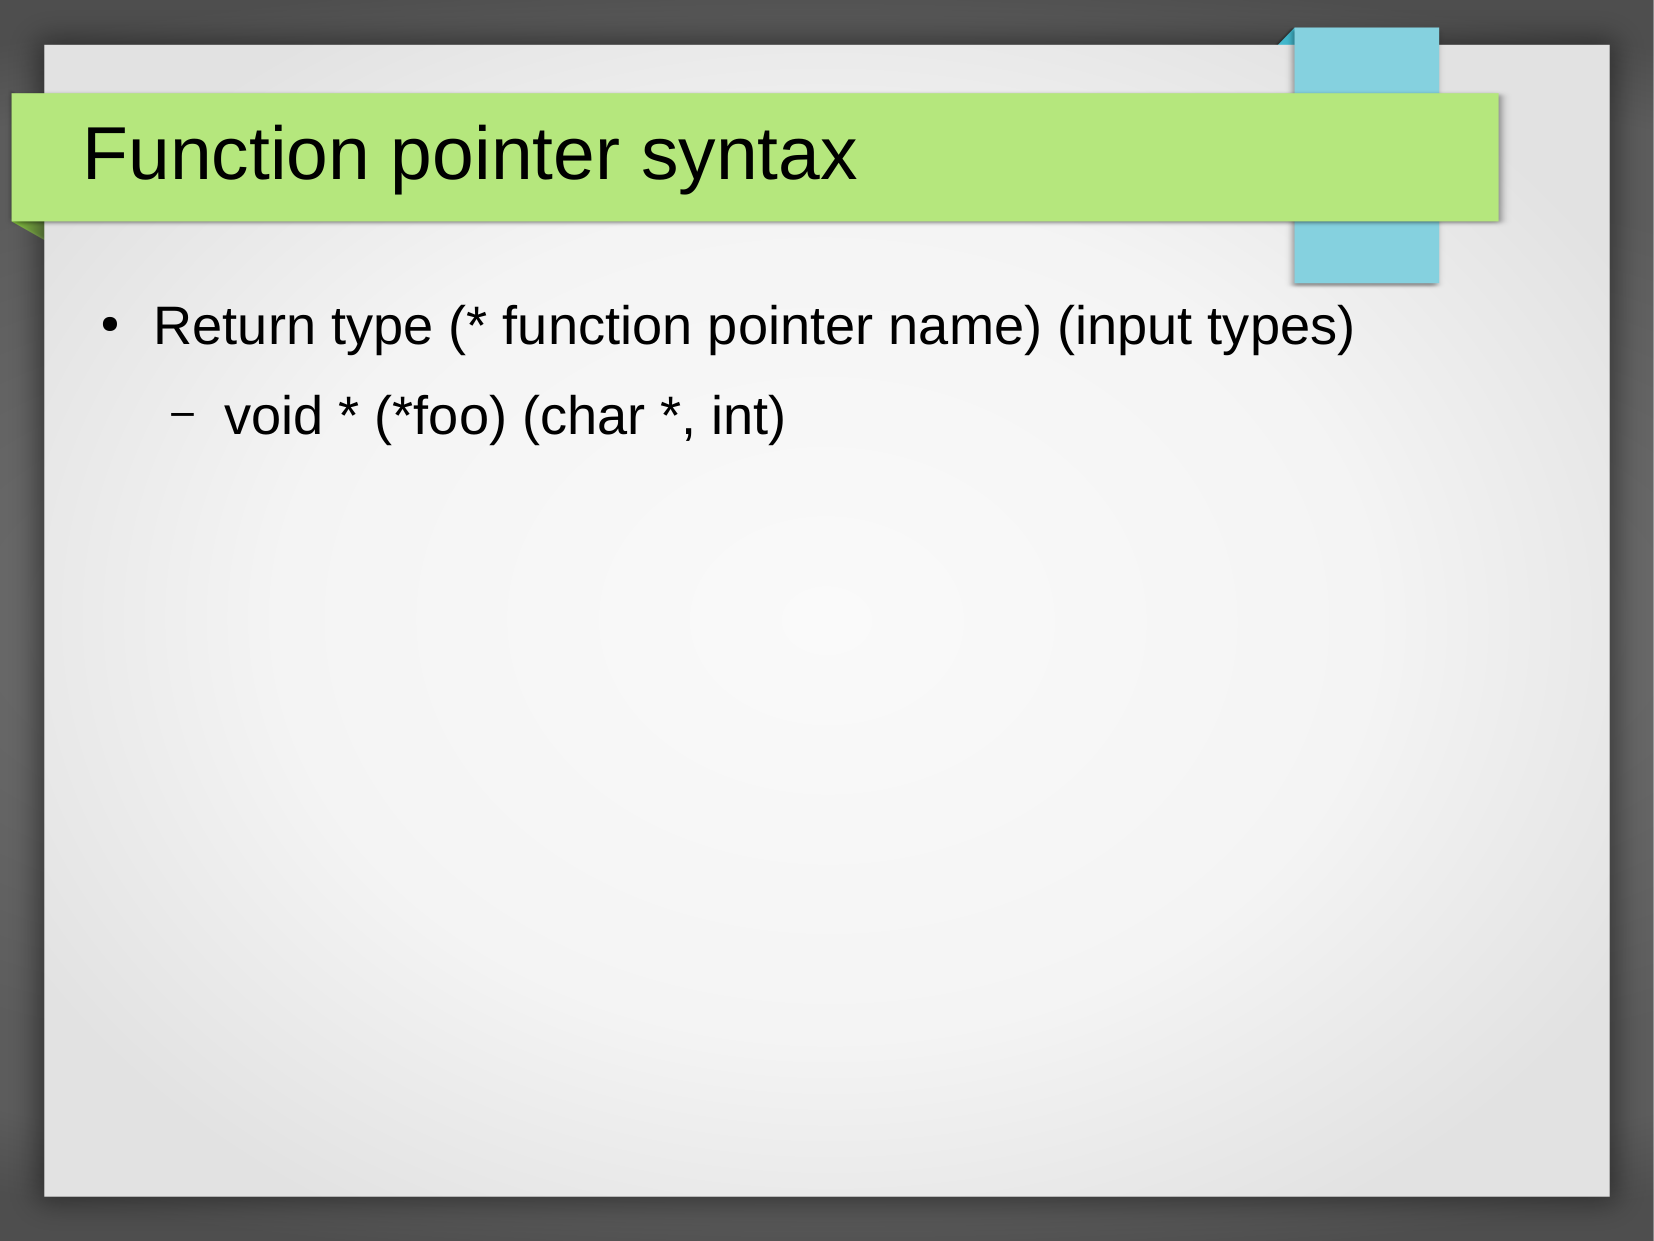

# Function pointer syntax
Return type (* function pointer name) (input types)
void * (*foo) (char *, int)